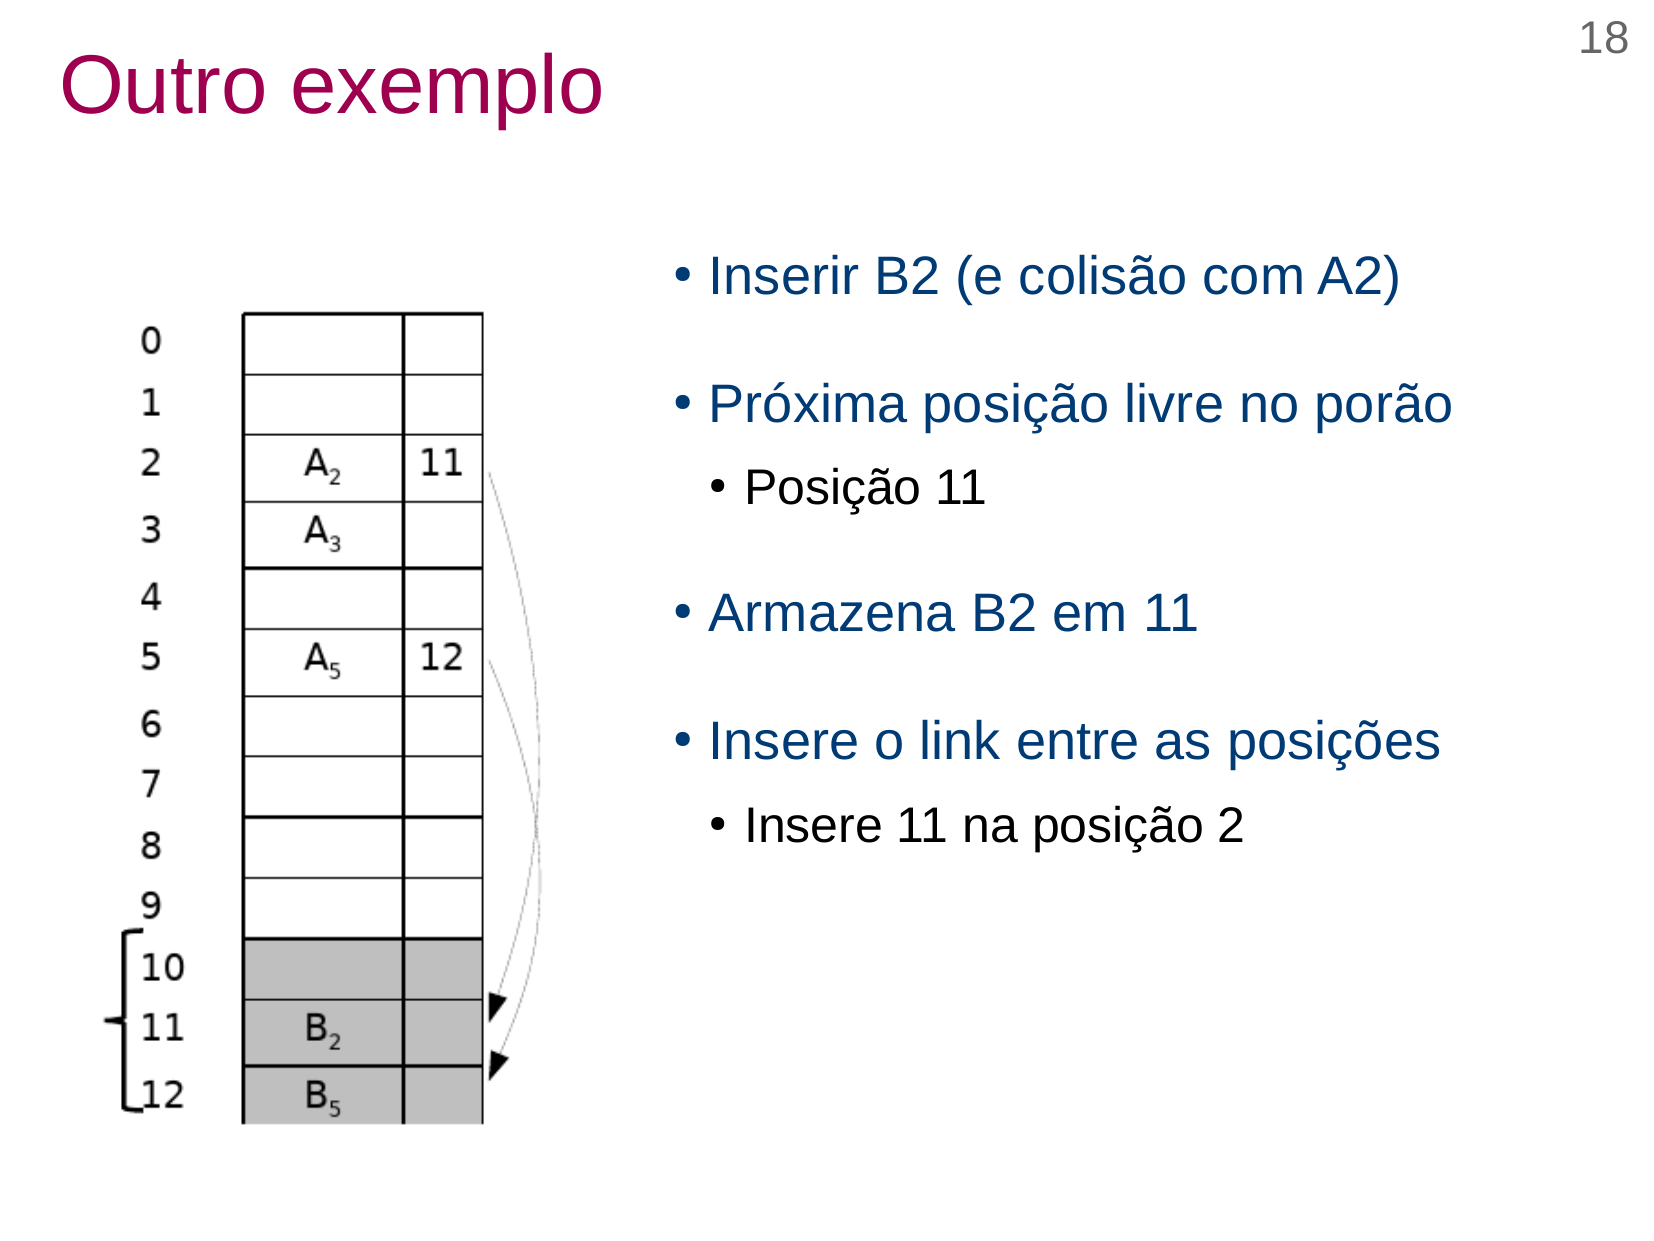

18
# Outro exemplo
Inserir B2 (e colisão com A2)
Próxima posição livre no porão
Posição 11
Armazena B2 em 11
Insere o link entre as posições
Insere 11 na posição 2